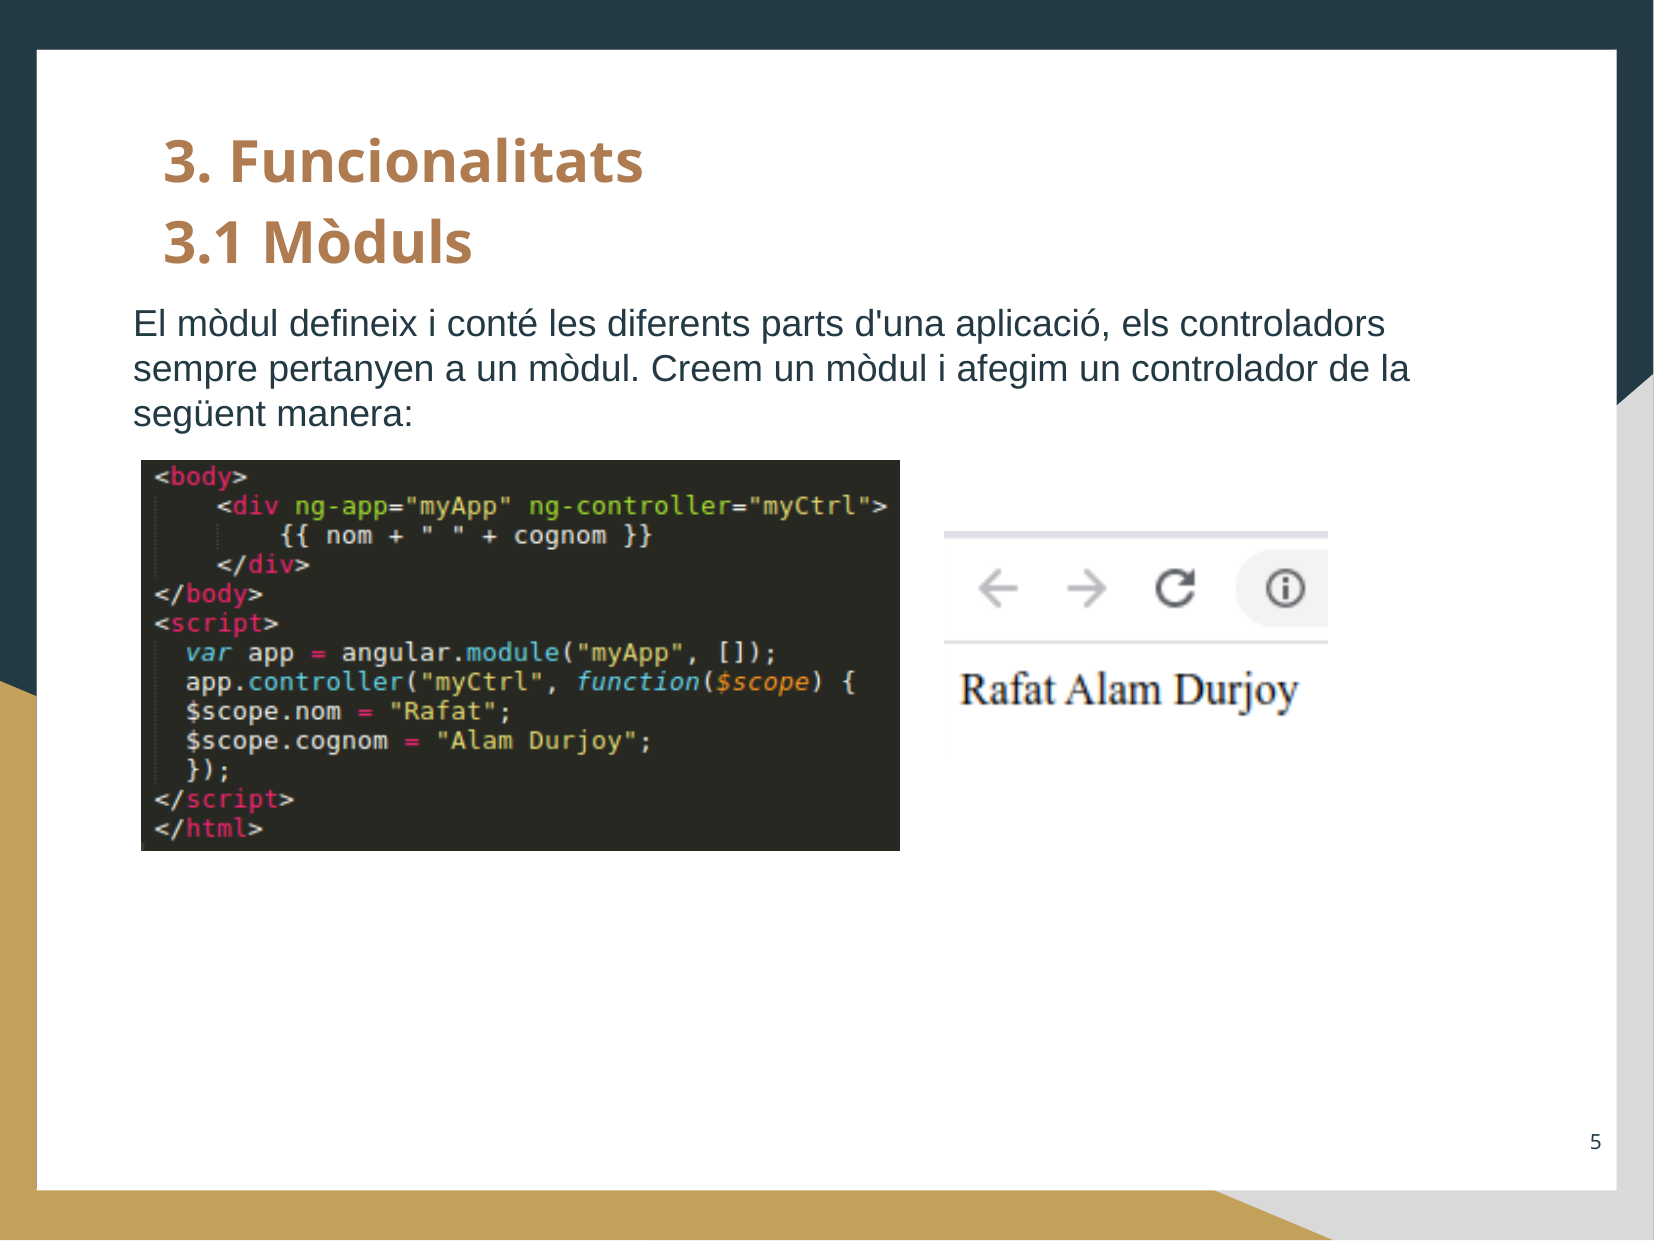

# 3. Funcionalitats 3.1 Mòduls
El mòdul defineix i conté les diferents parts d'una aplicació, els controladors sempre pertanyen a un mòdul. Creem un mòdul i afegim un controlador de la següent manera: